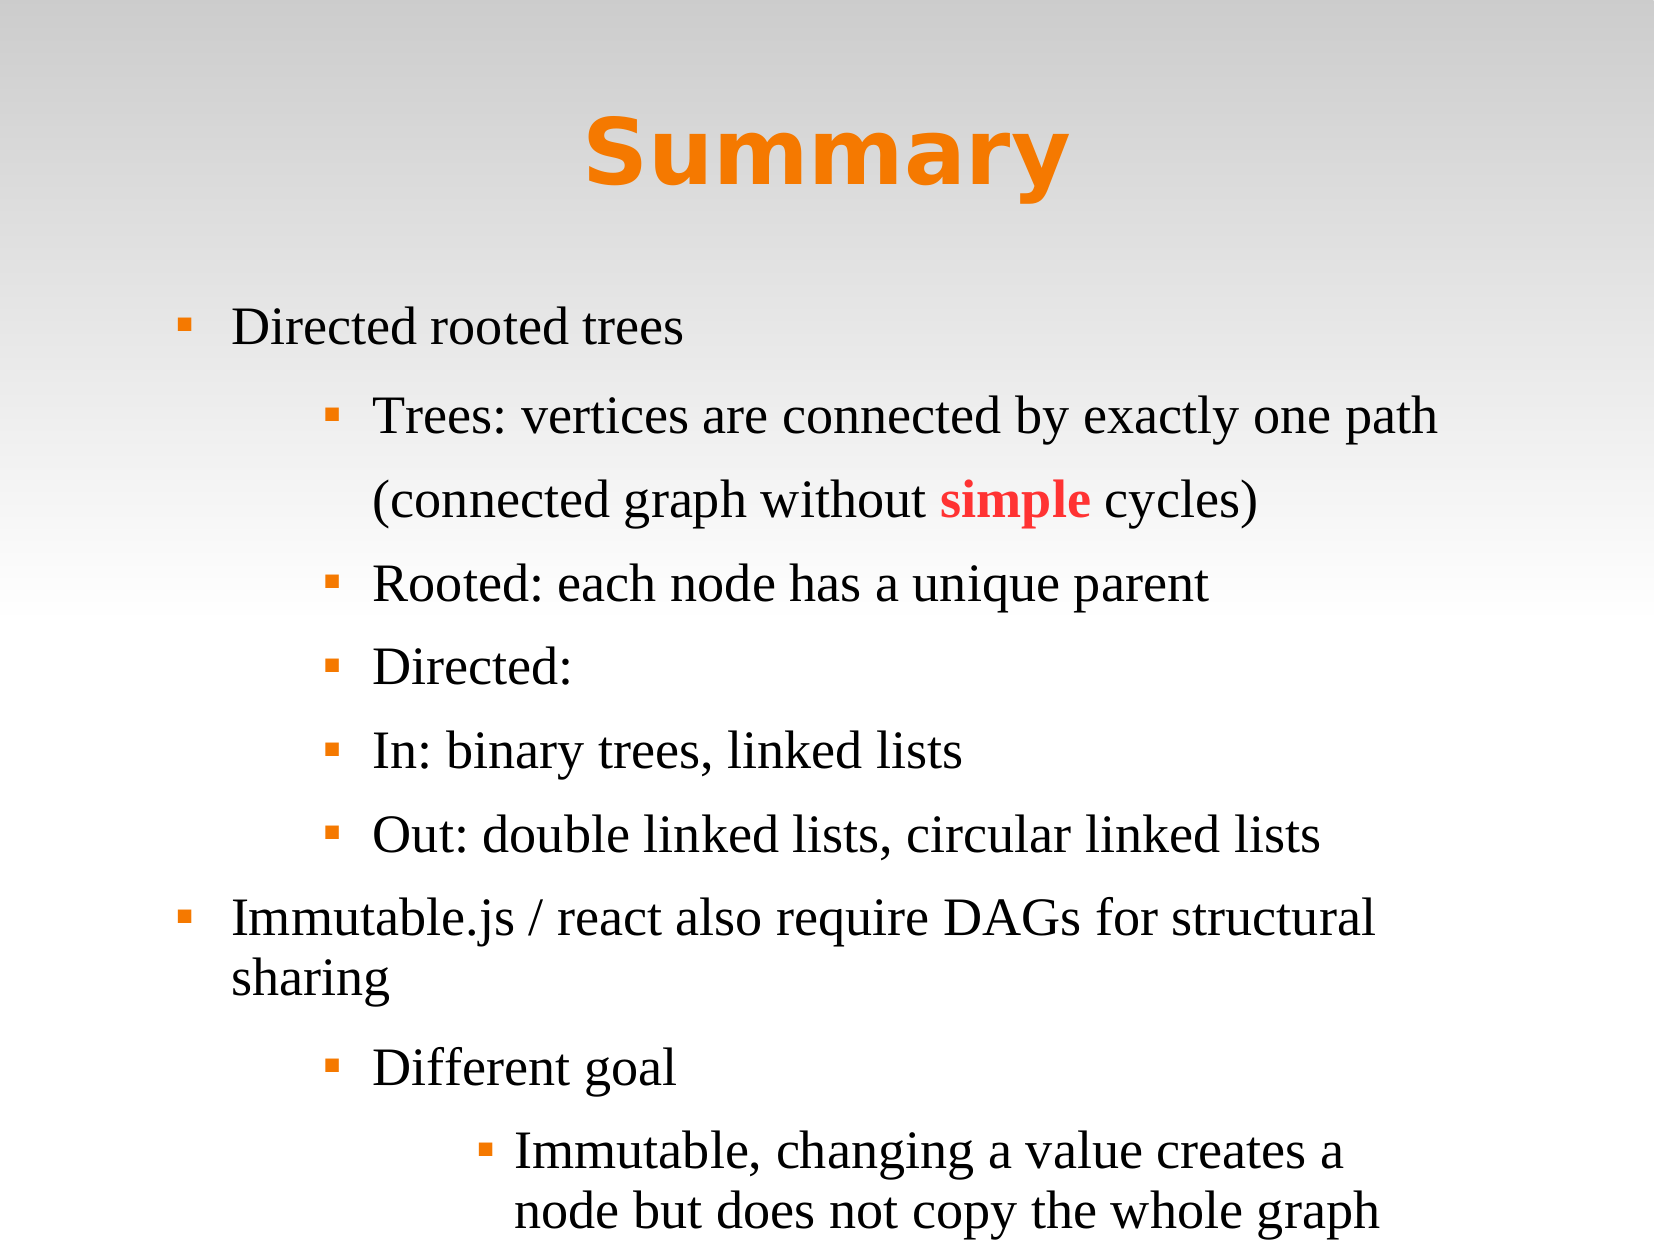

# Summary
Directed rooted trees
Trees: vertices are connected by exactly one path
(connected graph without simple cycles)
Rooted: each node has a unique parent
Directed:
In: binary trees, linked lists
Out: double linked lists, circular linked lists
Immutable.js / react also require DAGs for structural sharing
Different goal
Immutable, changing a value creates a node but does not copy the whole graph
(X → Y1 → Z // X → Y2 → Z)
with cycles (X → Y2 → Z → X → Y1)
no-GC in ceu
Void base cases
Initial pool, var (could be forced)
Mutation algorithm
Allocation error